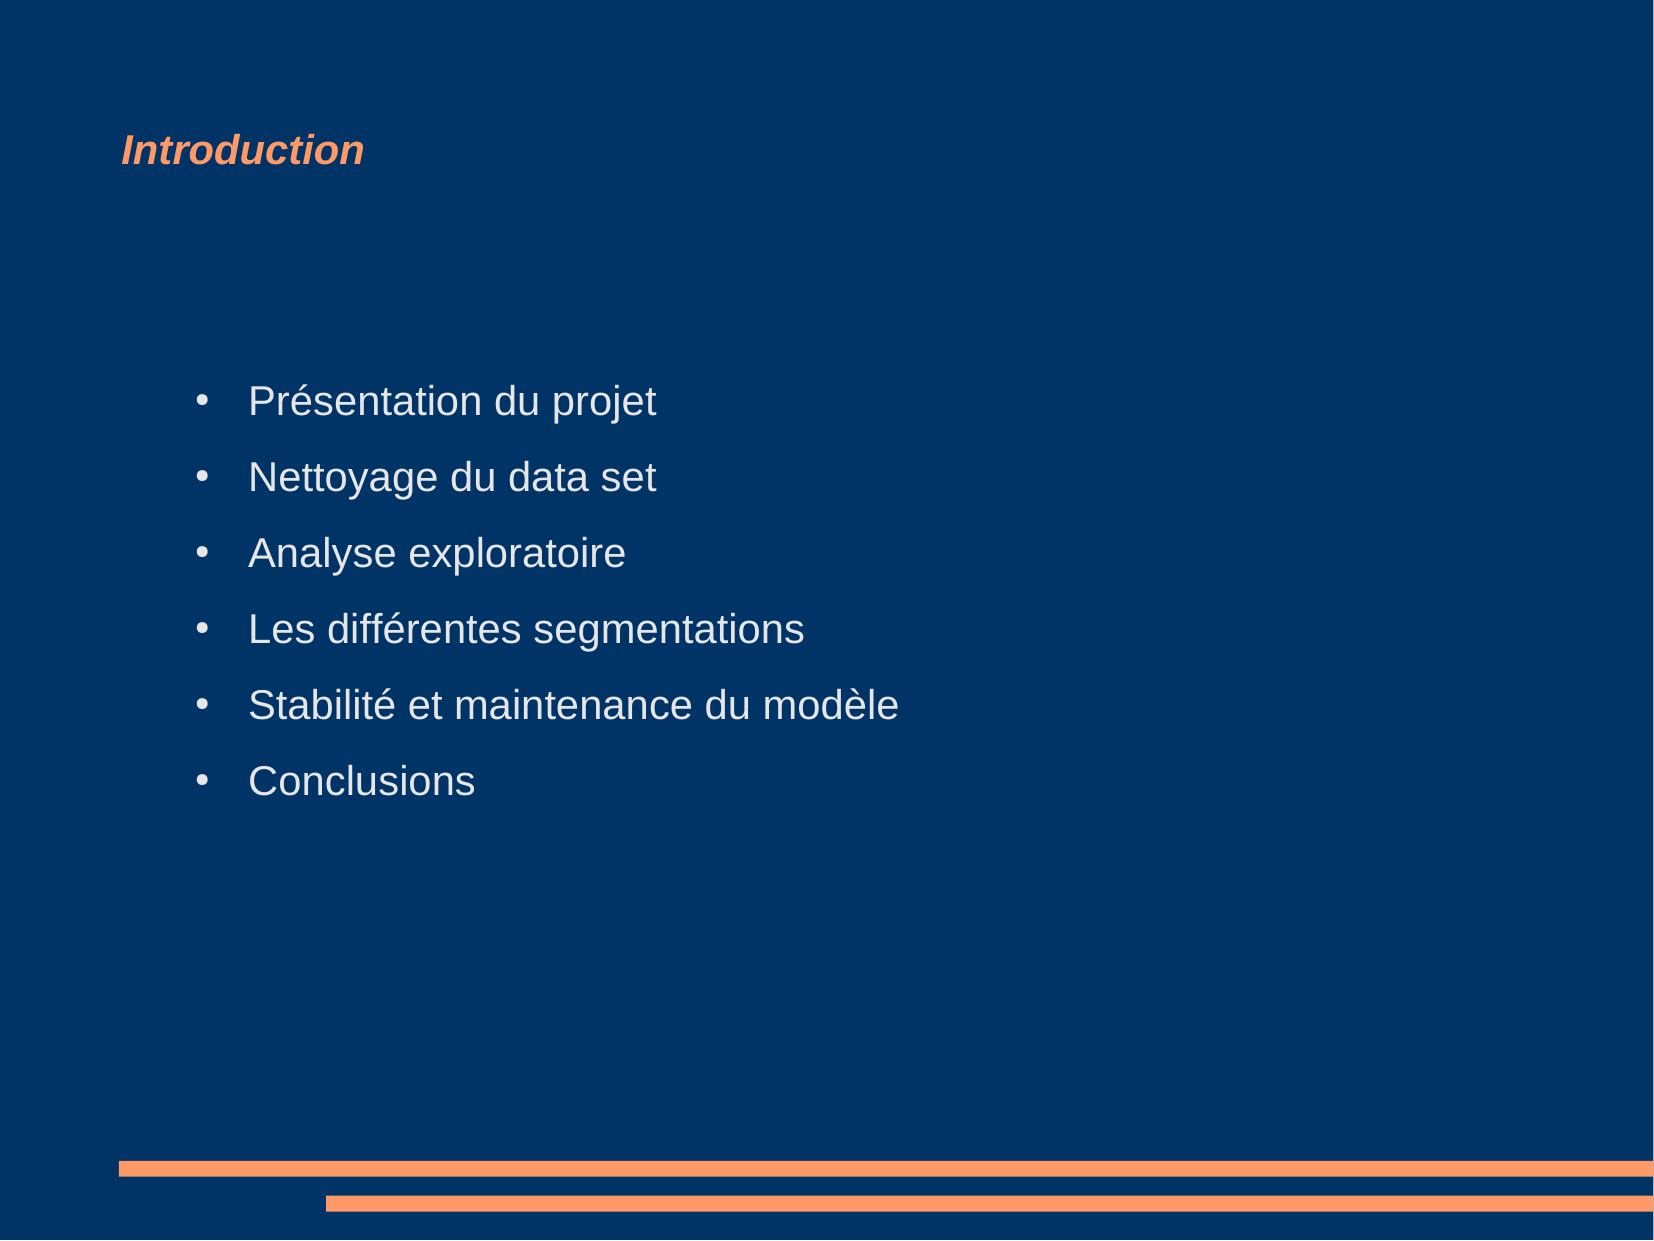

# Introduction
Présentation du projet
Nettoyage du data set
Analyse exploratoire
Les différentes segmentations
Stabilité et maintenance du modèle
Conclusions